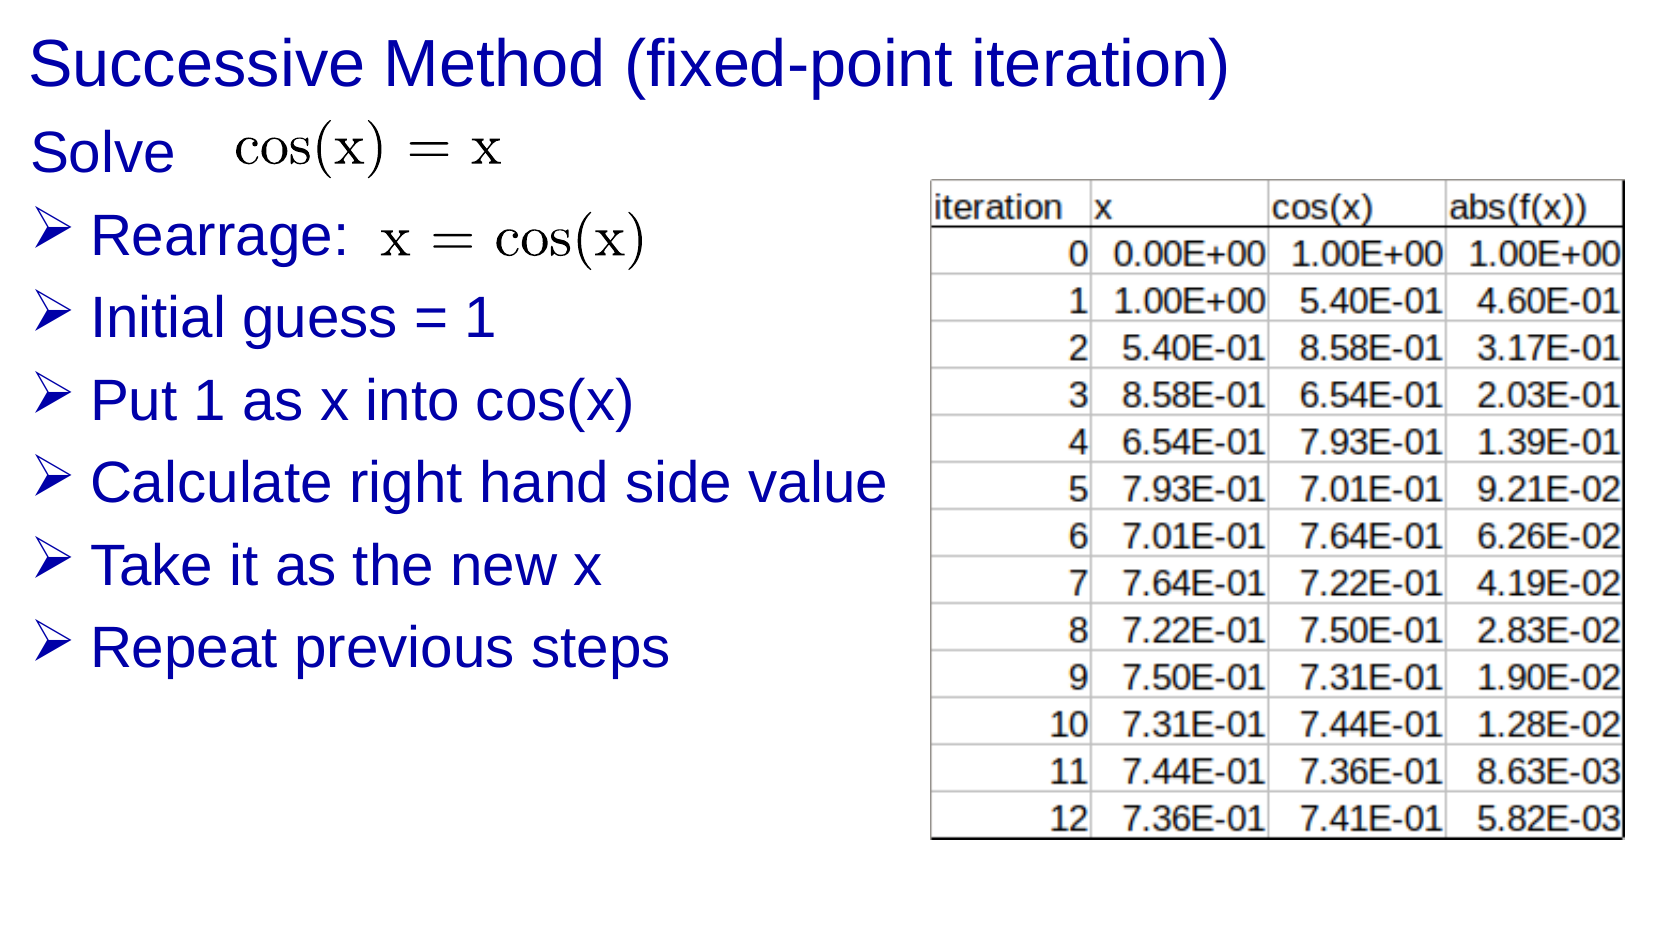

# Successive Method (fixed-point iteration)
Solve
Rearrage:
Initial guess = 1
Put 1 as x into cos(x)
Calculate right hand side value
Take it as the new x
Repeat previous steps